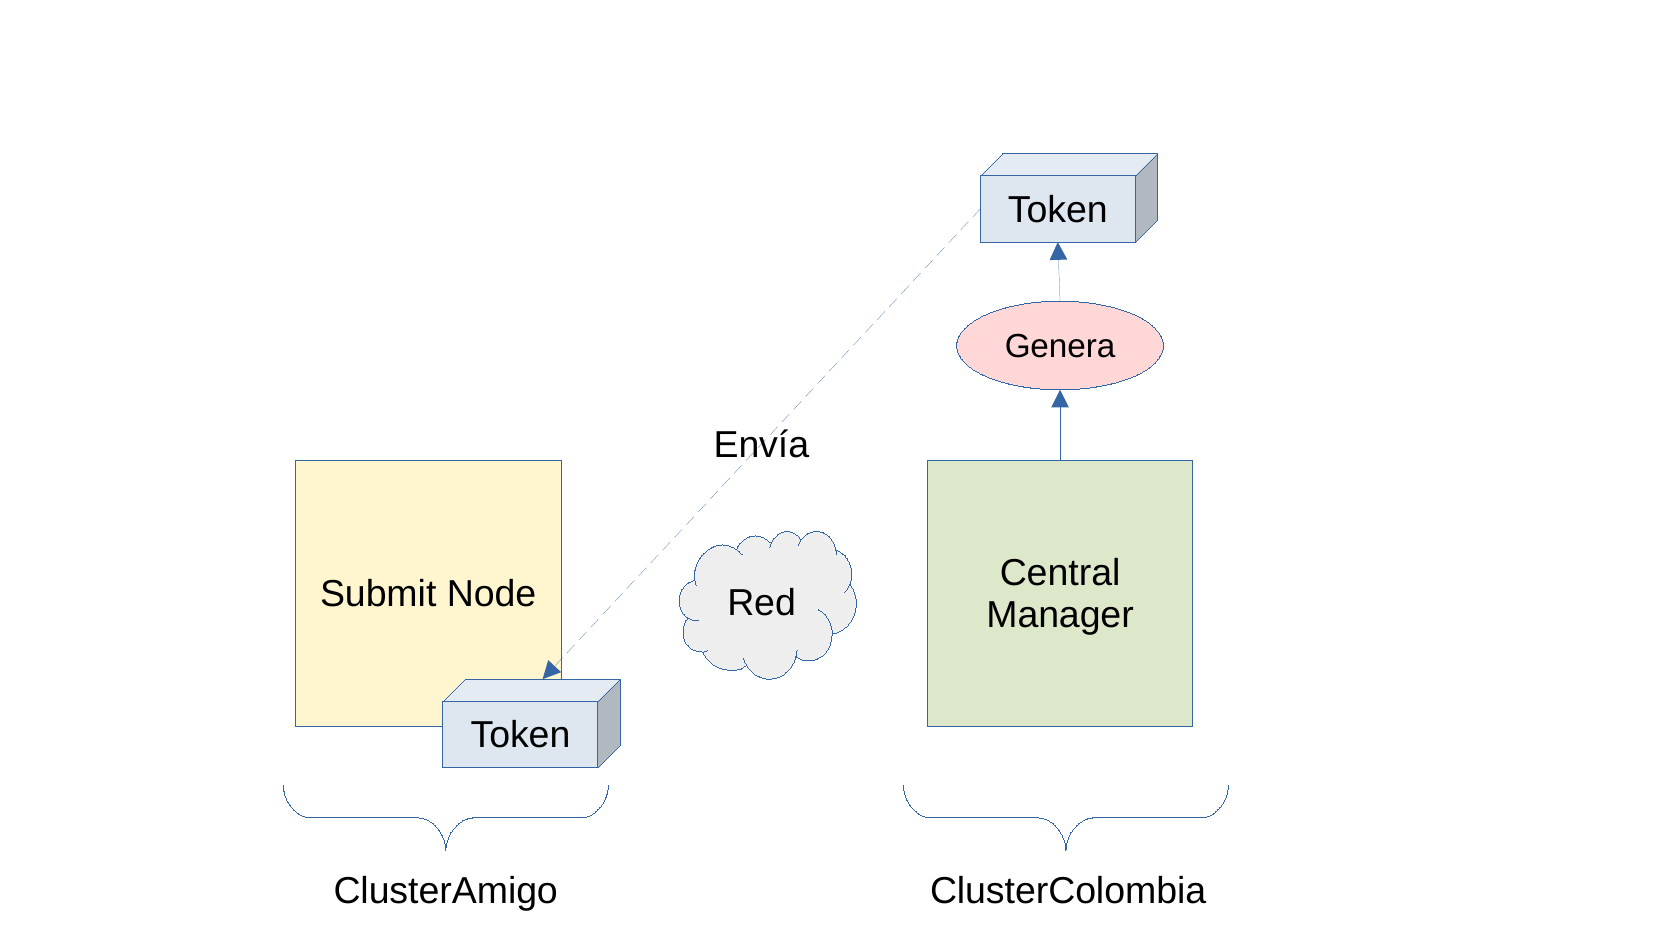

Token
Genera
Submit Node
Central Manager
Red
Token
ClusterAmigo
ClusterColombia